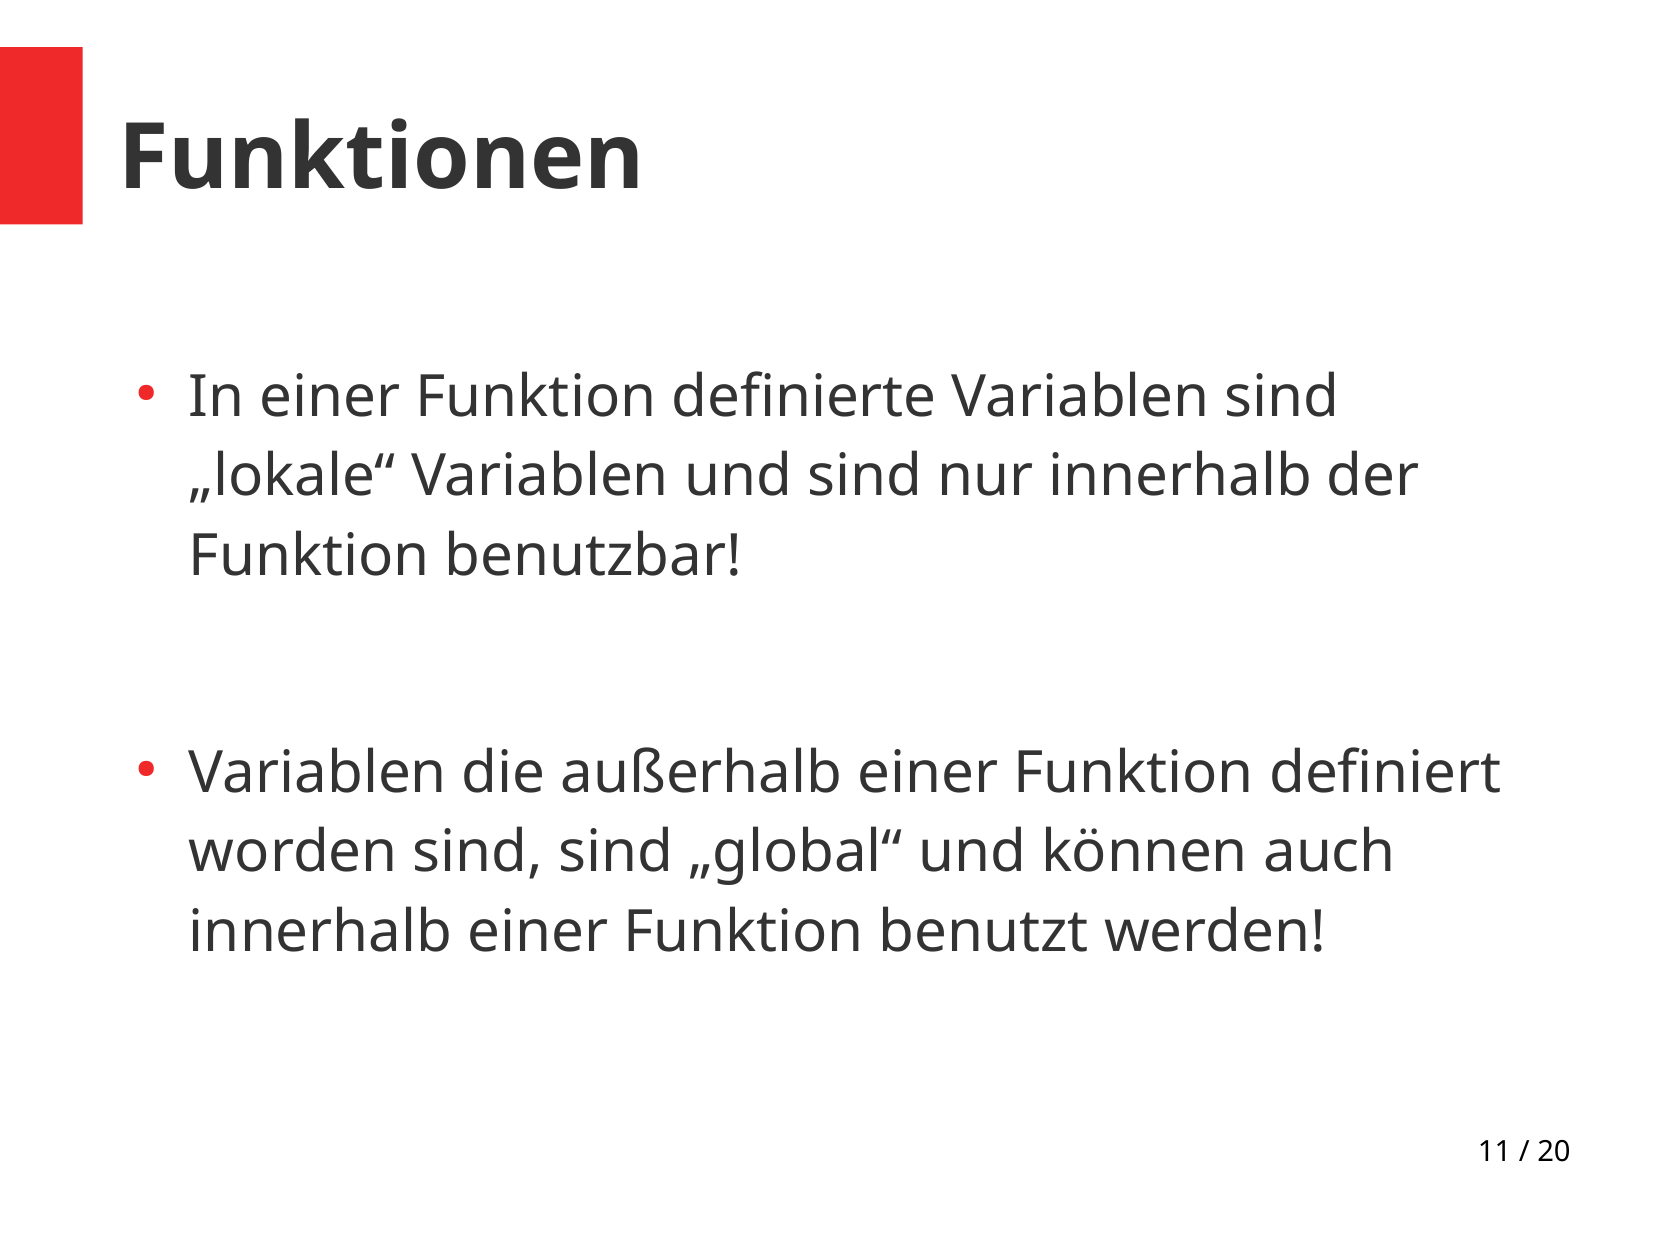

# Funktionen
In einer Funktion definierte Variablen sind „lokale“ Variablen und sind nur innerhalb der Funktion benutzbar!
Variablen die außerhalb einer Funktion definiert worden sind, sind „global“ und können auch innerhalb einer Funktion benutzt werden!
11